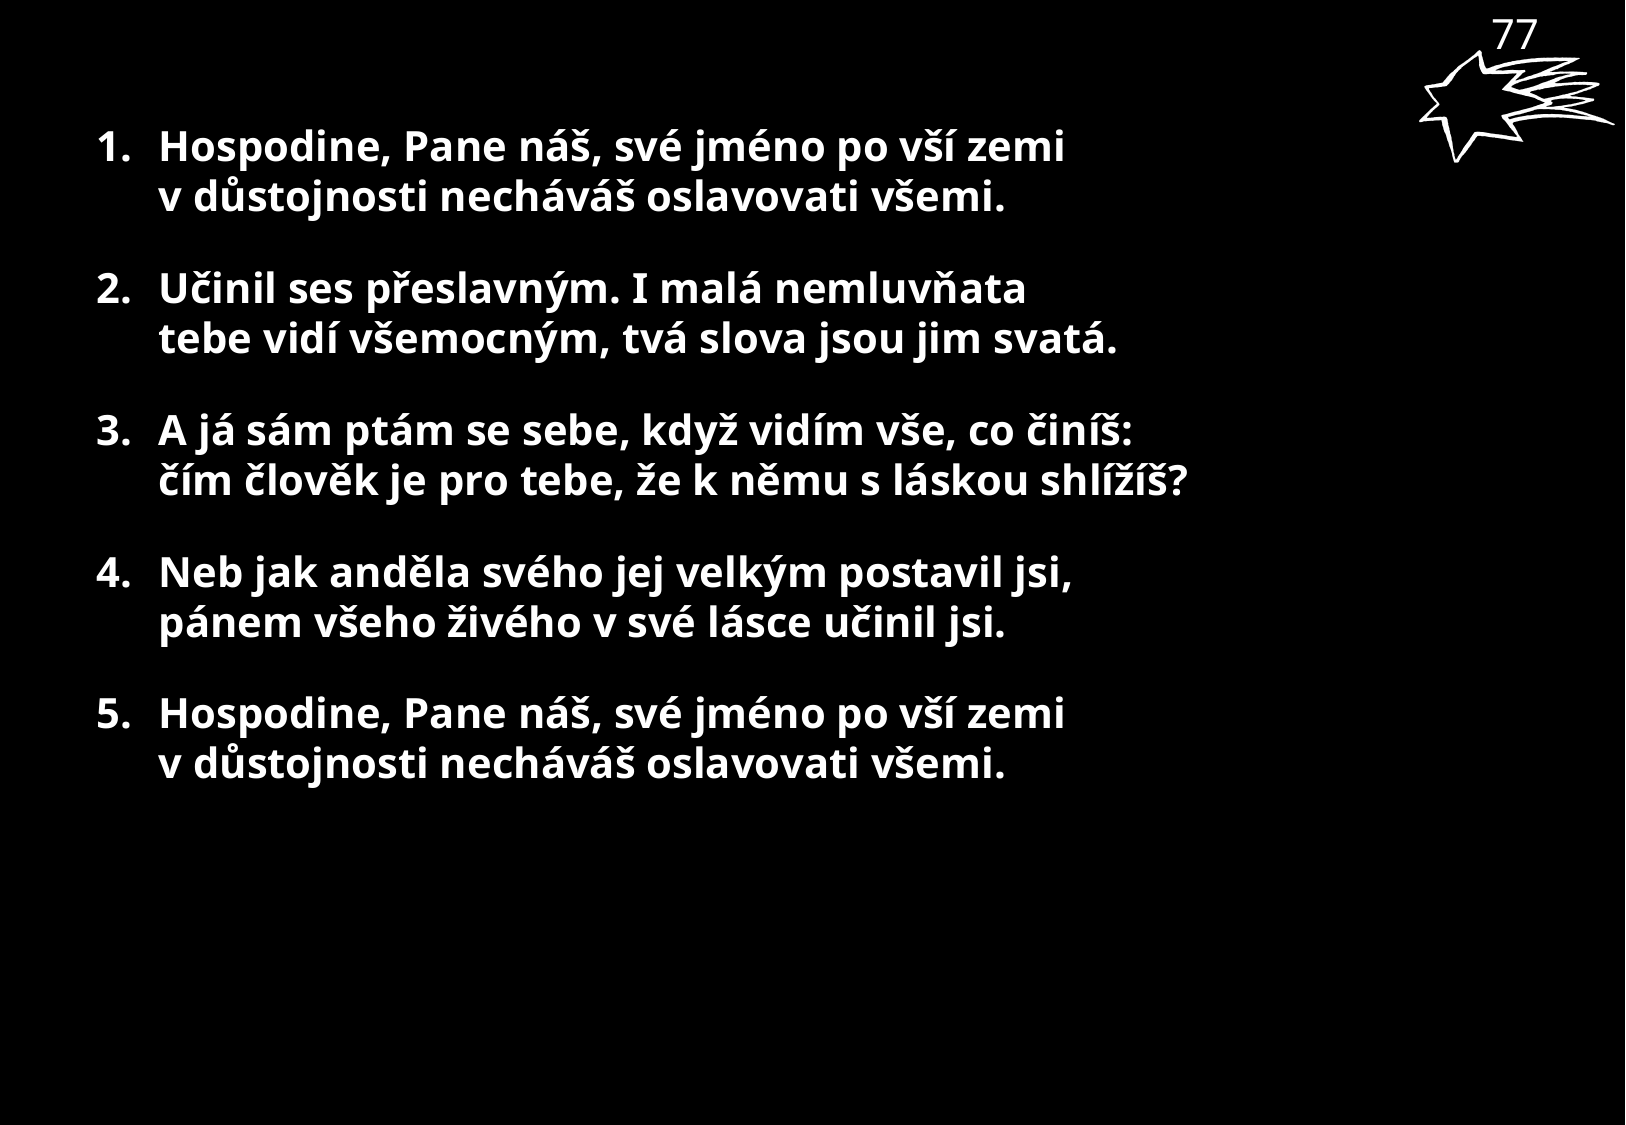

77
# 1. 	Hospodine, Pane náš, své jméno po vší zemi v důstojnosti necháváš oslavovati všemi.
Učinil ses přeslavným. I malá nemluvňata
tebe vidí všemocným, tvá slova jsou jim svatá.
A já sám ptám se sebe, když vidím vše, co činíš:
čím člověk je pro tebe, že k němu s láskou shlížíš?
Neb jak anděla svého jej velkým postavil jsi,
pánem všeho živého v své lásce učinil jsi.
Hospodine, Pane náš, své jméno po vší zemi
v důstojnosti necháváš oslavovati všemi.